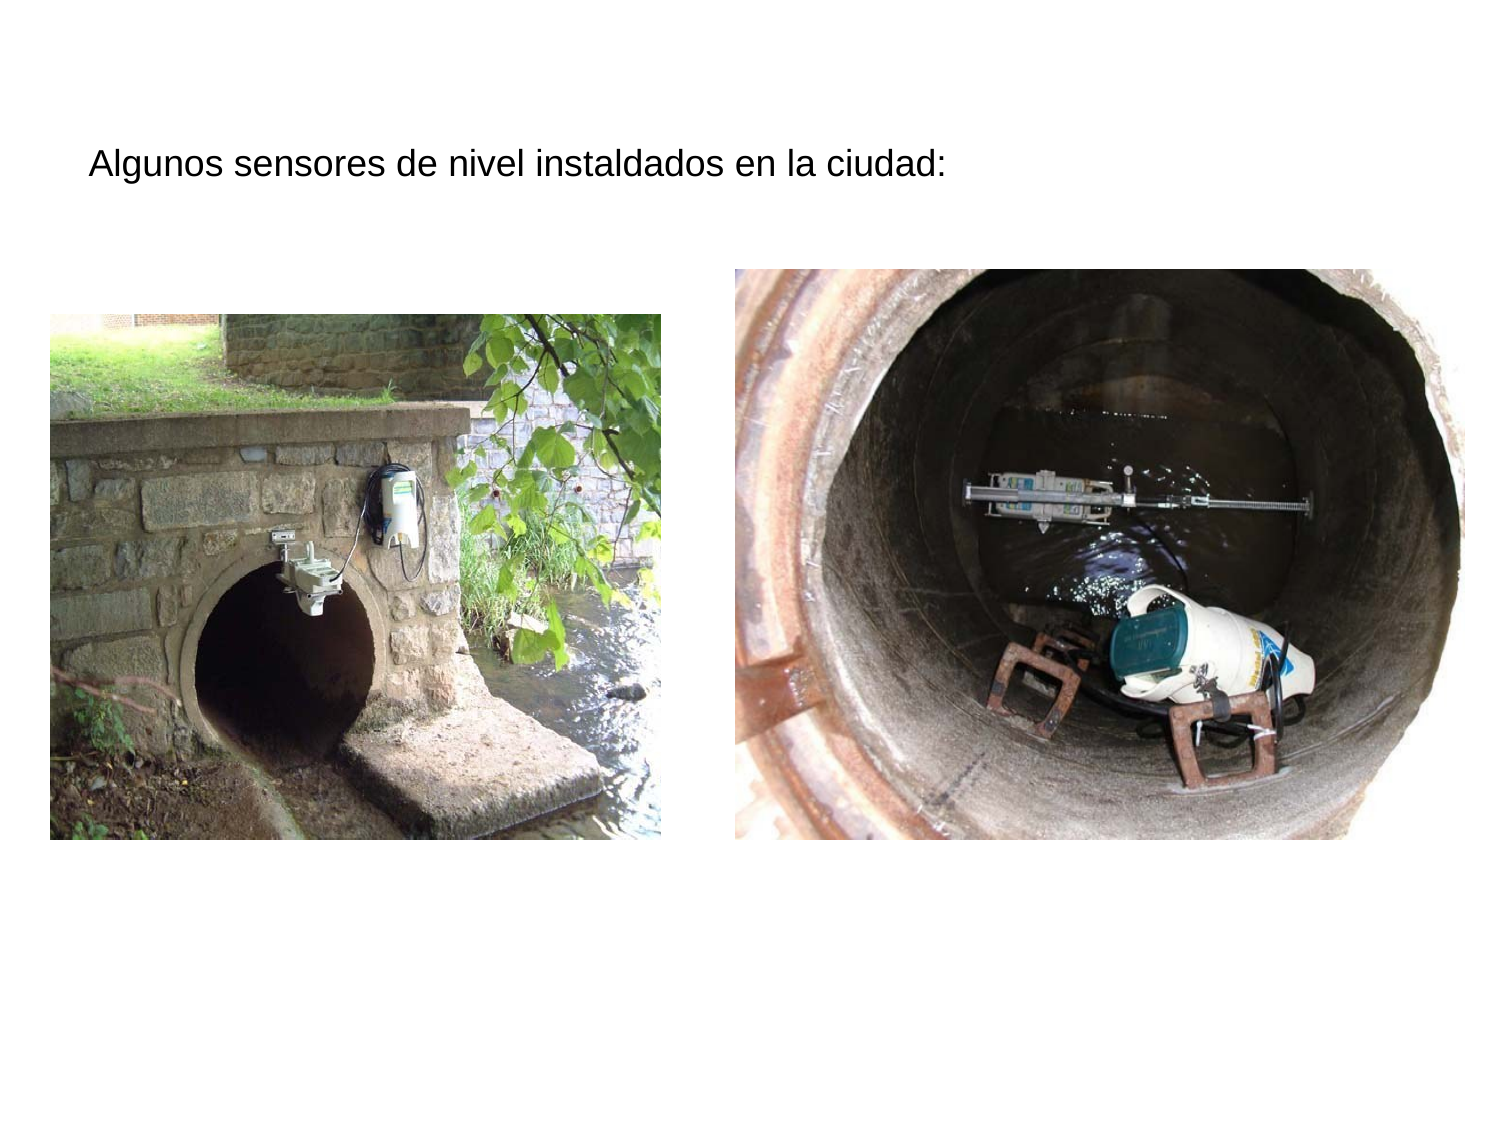

Algunos sensores de nivel instaldados en la ciudad: